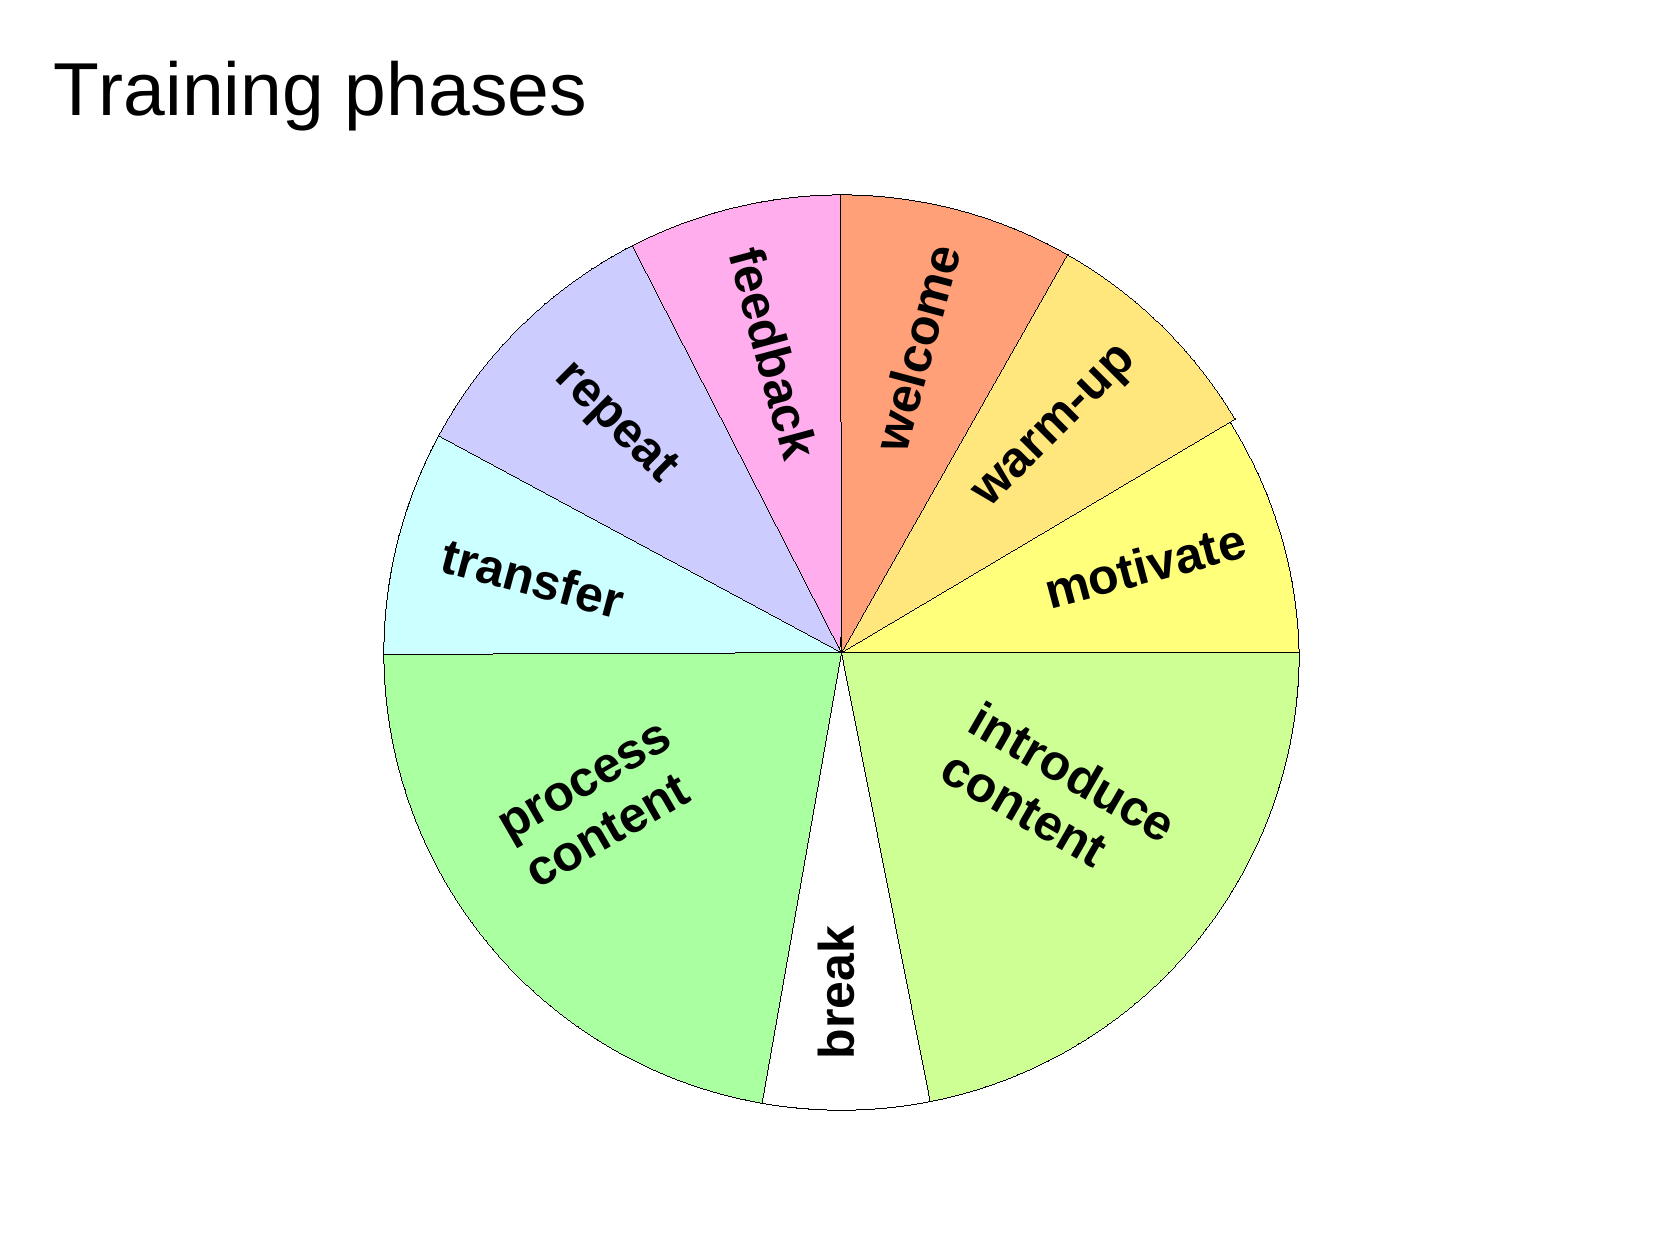

# Training phases
welcome
feedback
repeat
warm-up
motivate
transfer
introduce
content
process
content
break